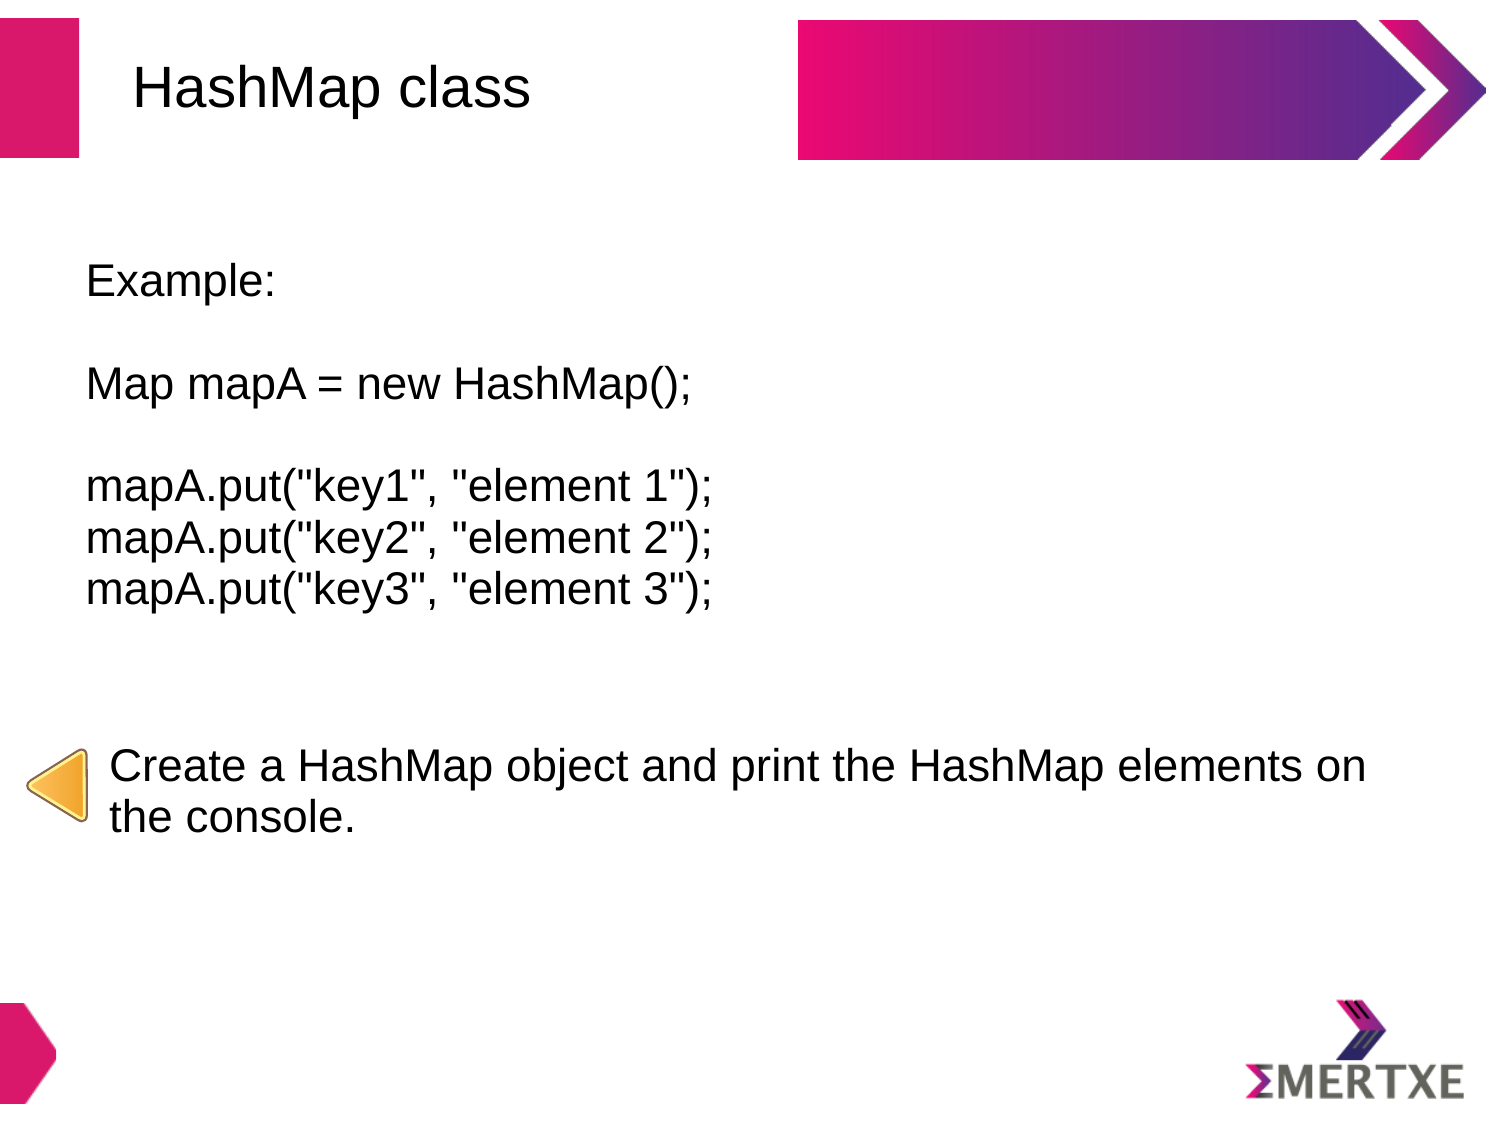

HashMap class
Example:
Map mapA = new HashMap();
mapA.put("key1", "element 1");
mapA.put("key2", "element 2");
mapA.put("key3", "element 3");
Create a HashMap object and print the HashMap elements on the console.